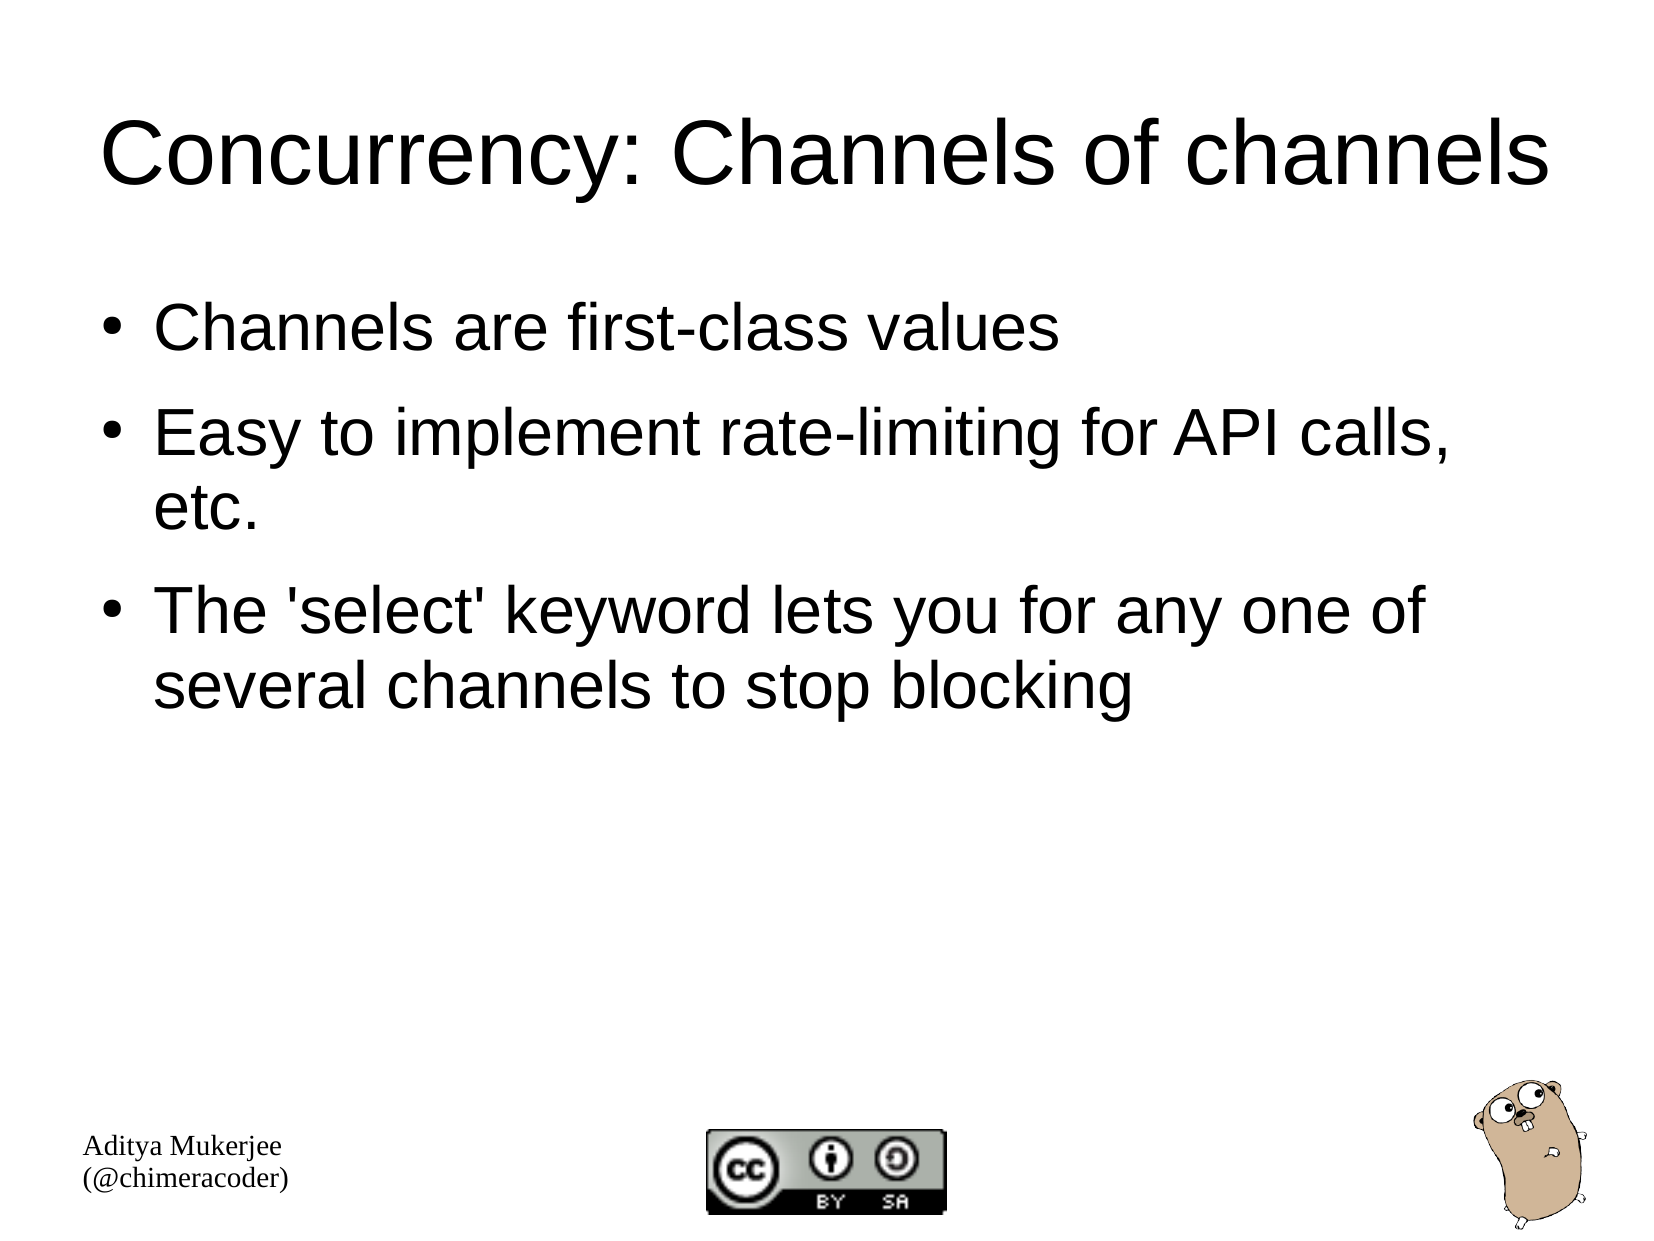

# Concurrency: Channels of channels
Channels are first-class values
Easy to implement rate-limiting for API calls, etc.
The 'select' keyword lets you for any one of several channels to stop blocking